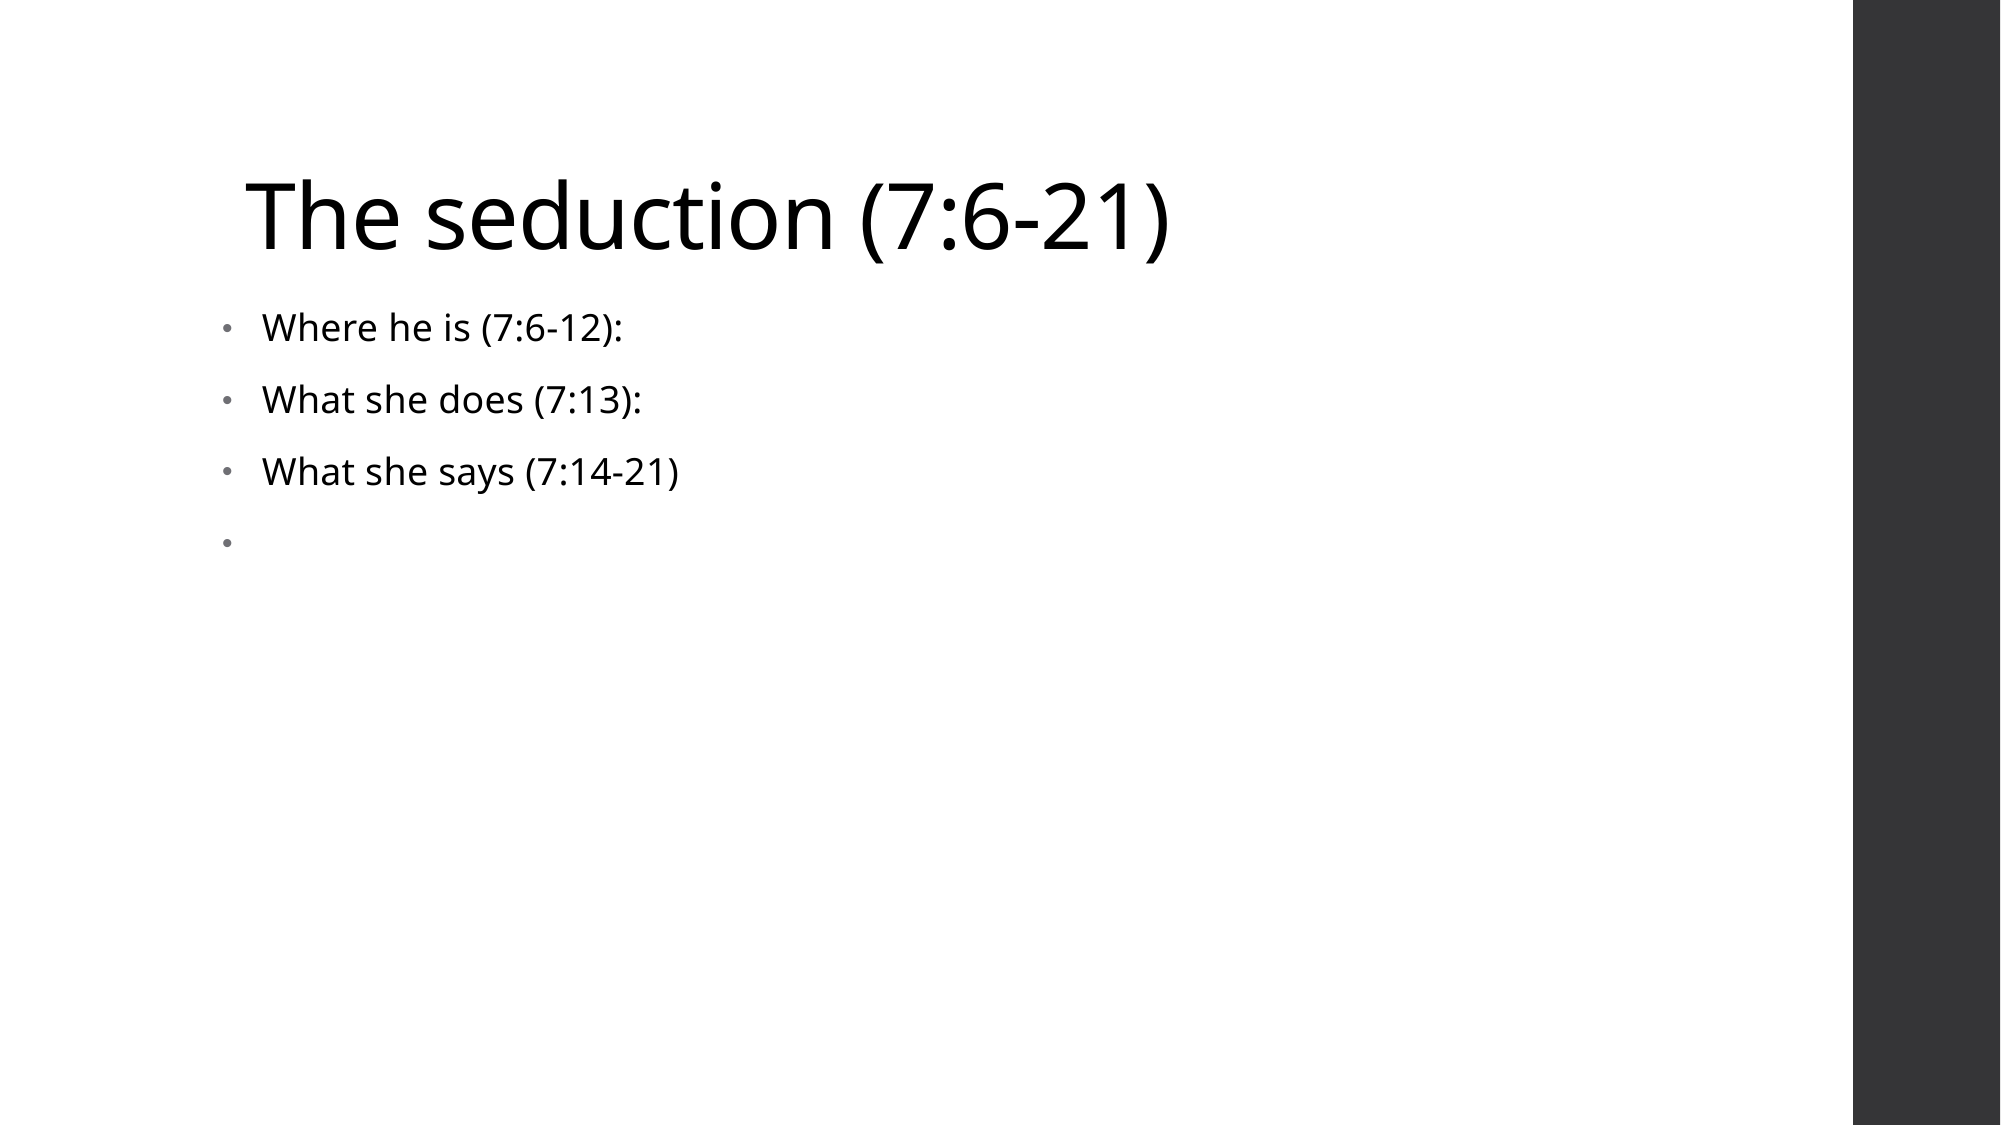

# The seduction (7:6-21)
 Where he is (7:6-12):
 What she does (7:13):
 What she says (7:14-21)